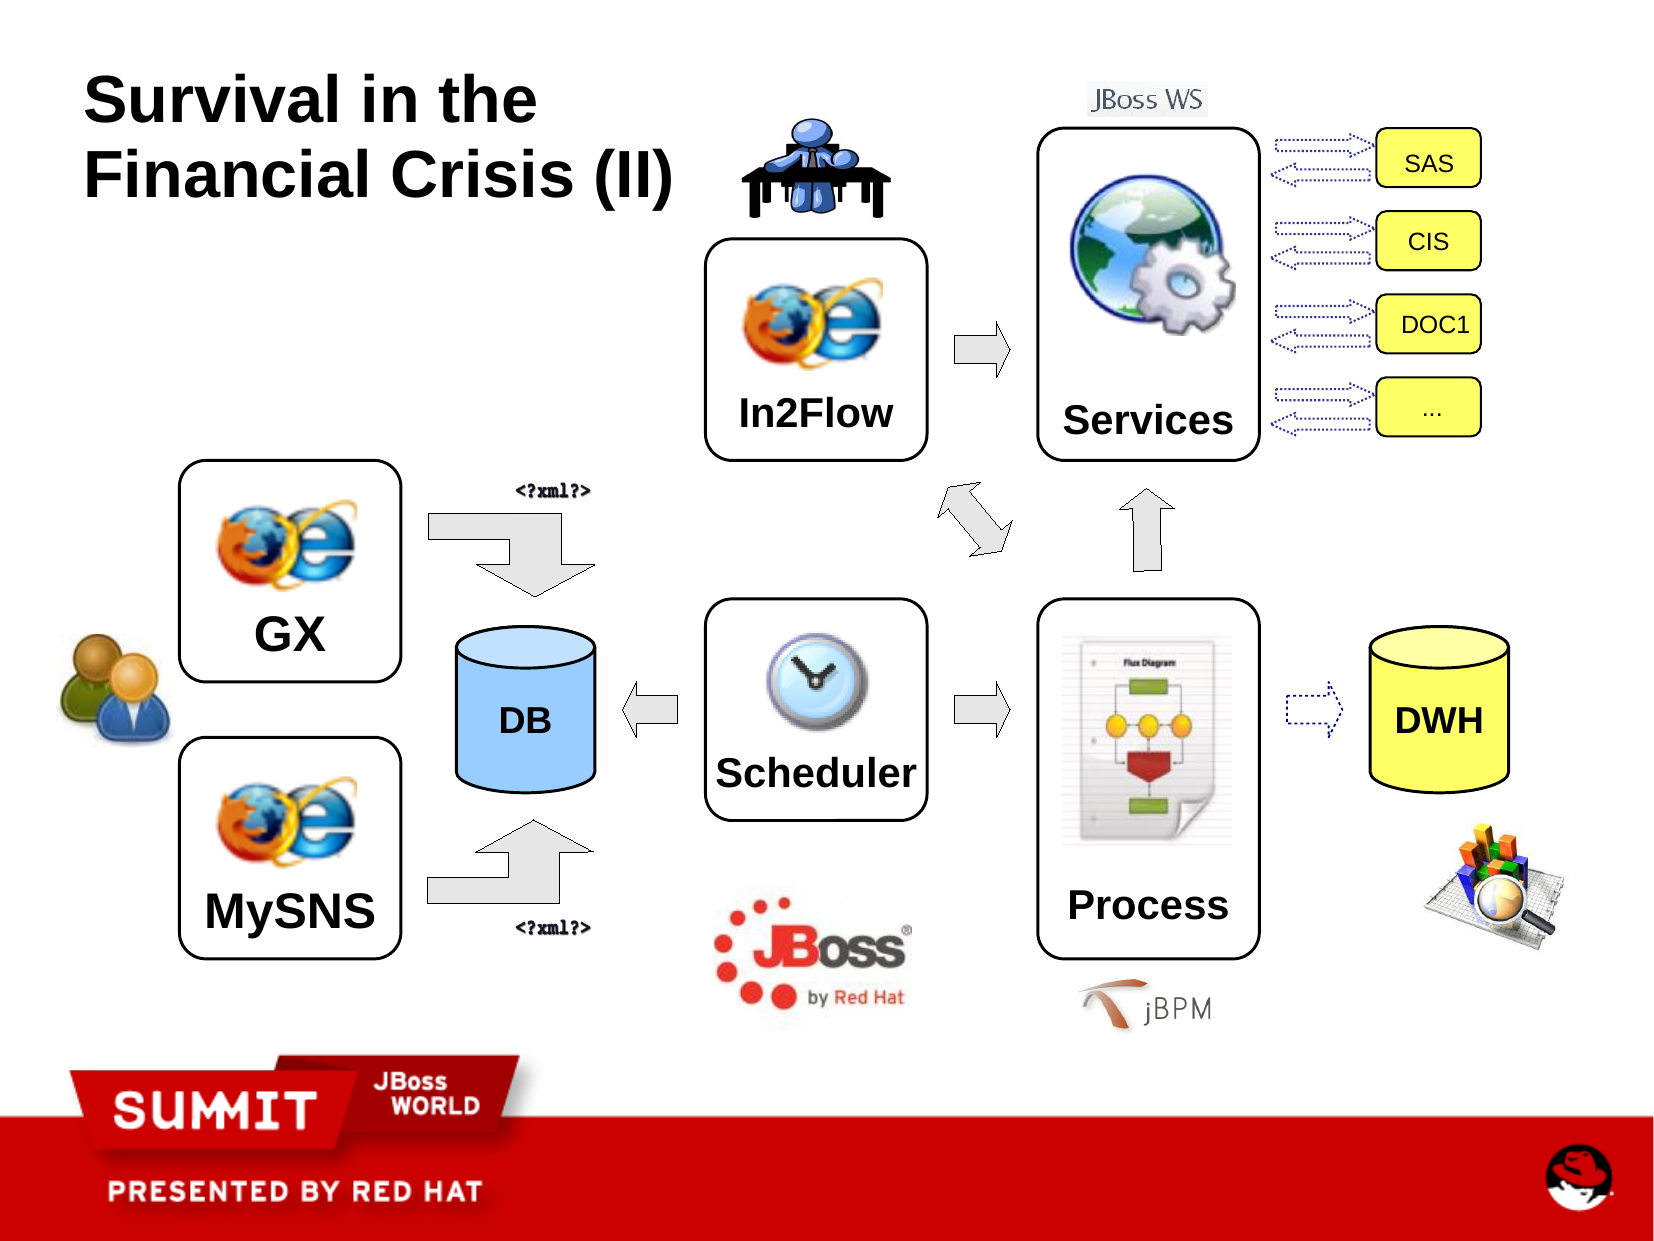

# Survival in the Financial Crisis (II)
Services
 SAS
 CIS
In2Flow
 DOC1
 ...
GX
Scheduler
Process
DB
DWH
MySNS